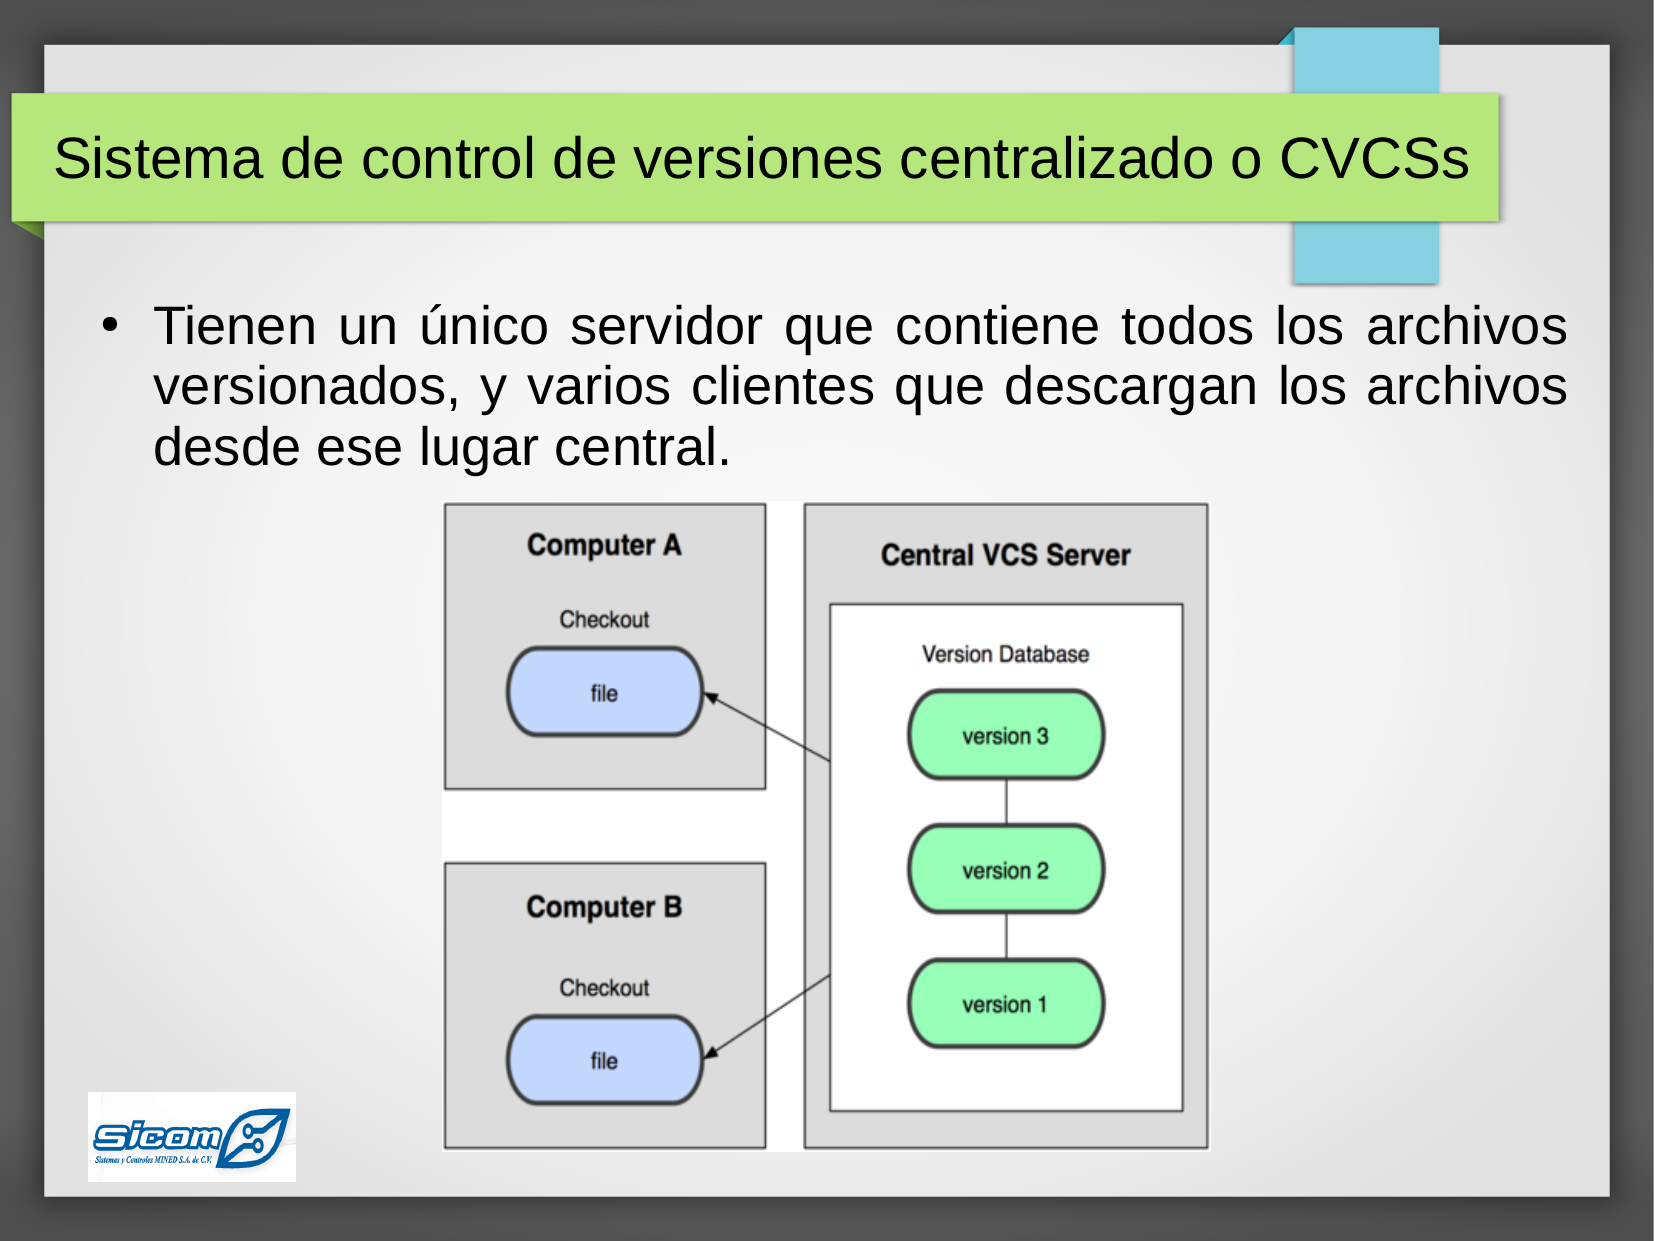

# Sistema de control de versiones centralizado o CVCSs
Tienen un único servidor que contiene todos los archivos versionados, y varios clientes que descargan los archivos desde ese lugar central.